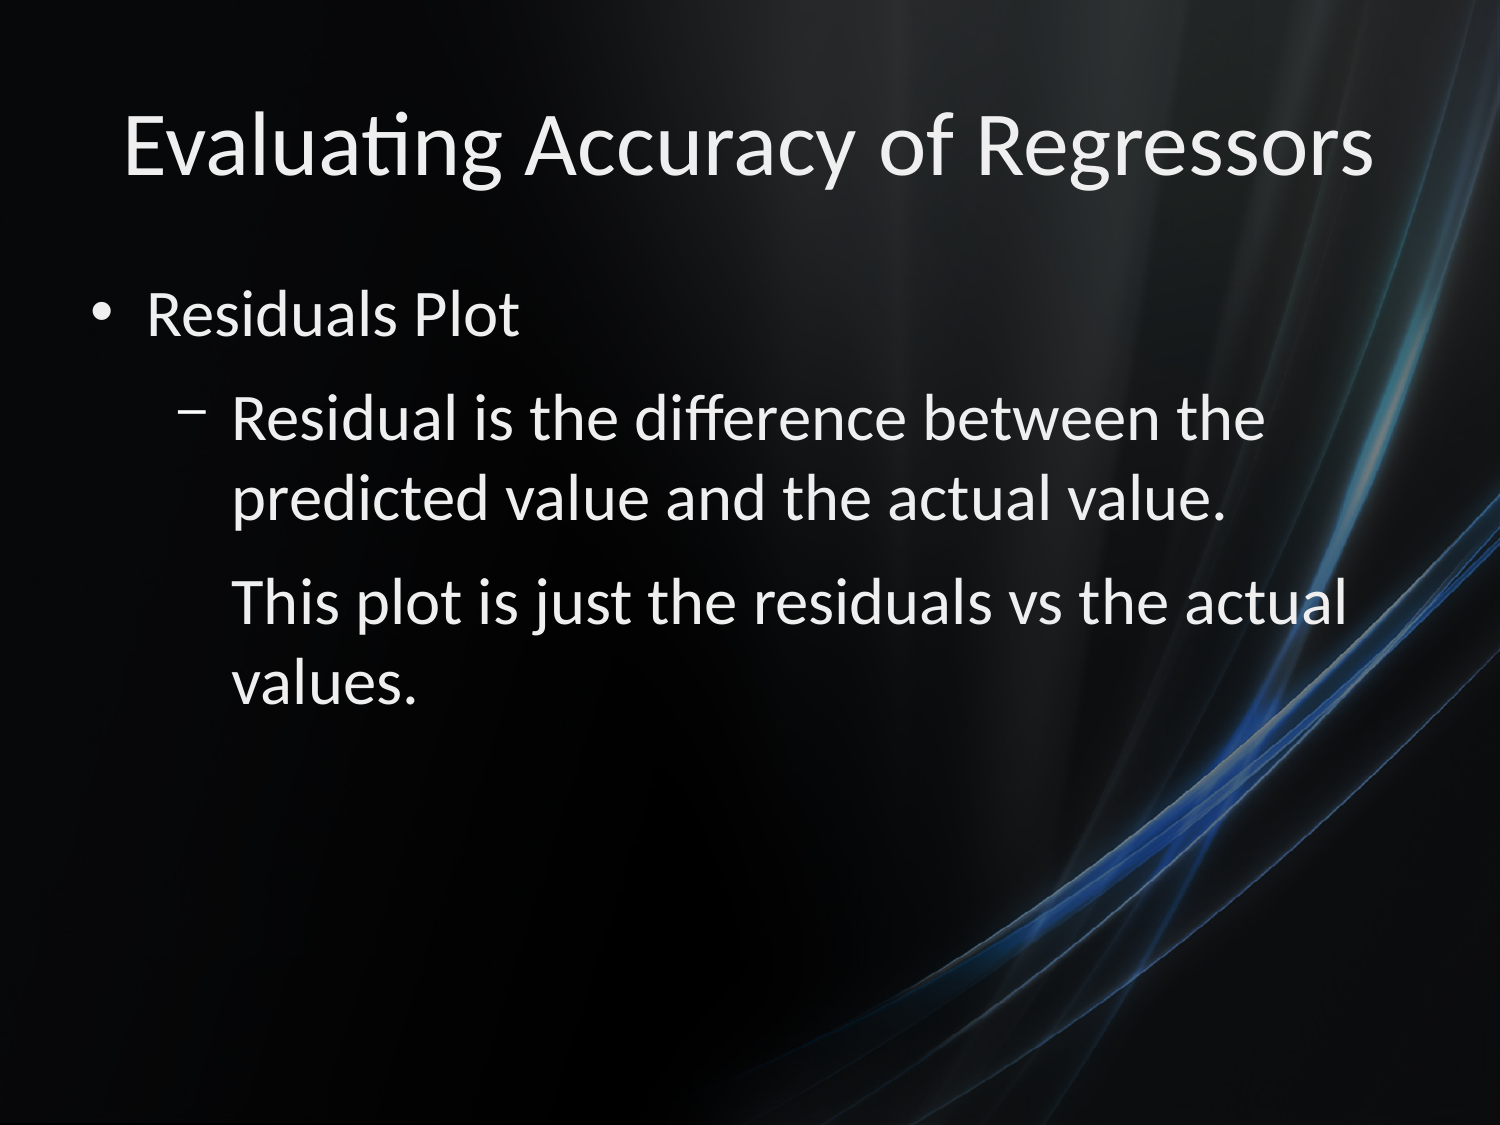

# Evaluating Accuracy of Regressors
Residuals Plot
Residual is the difference between the predicted value and the actual value.
This plot is just the residuals vs the actual values.